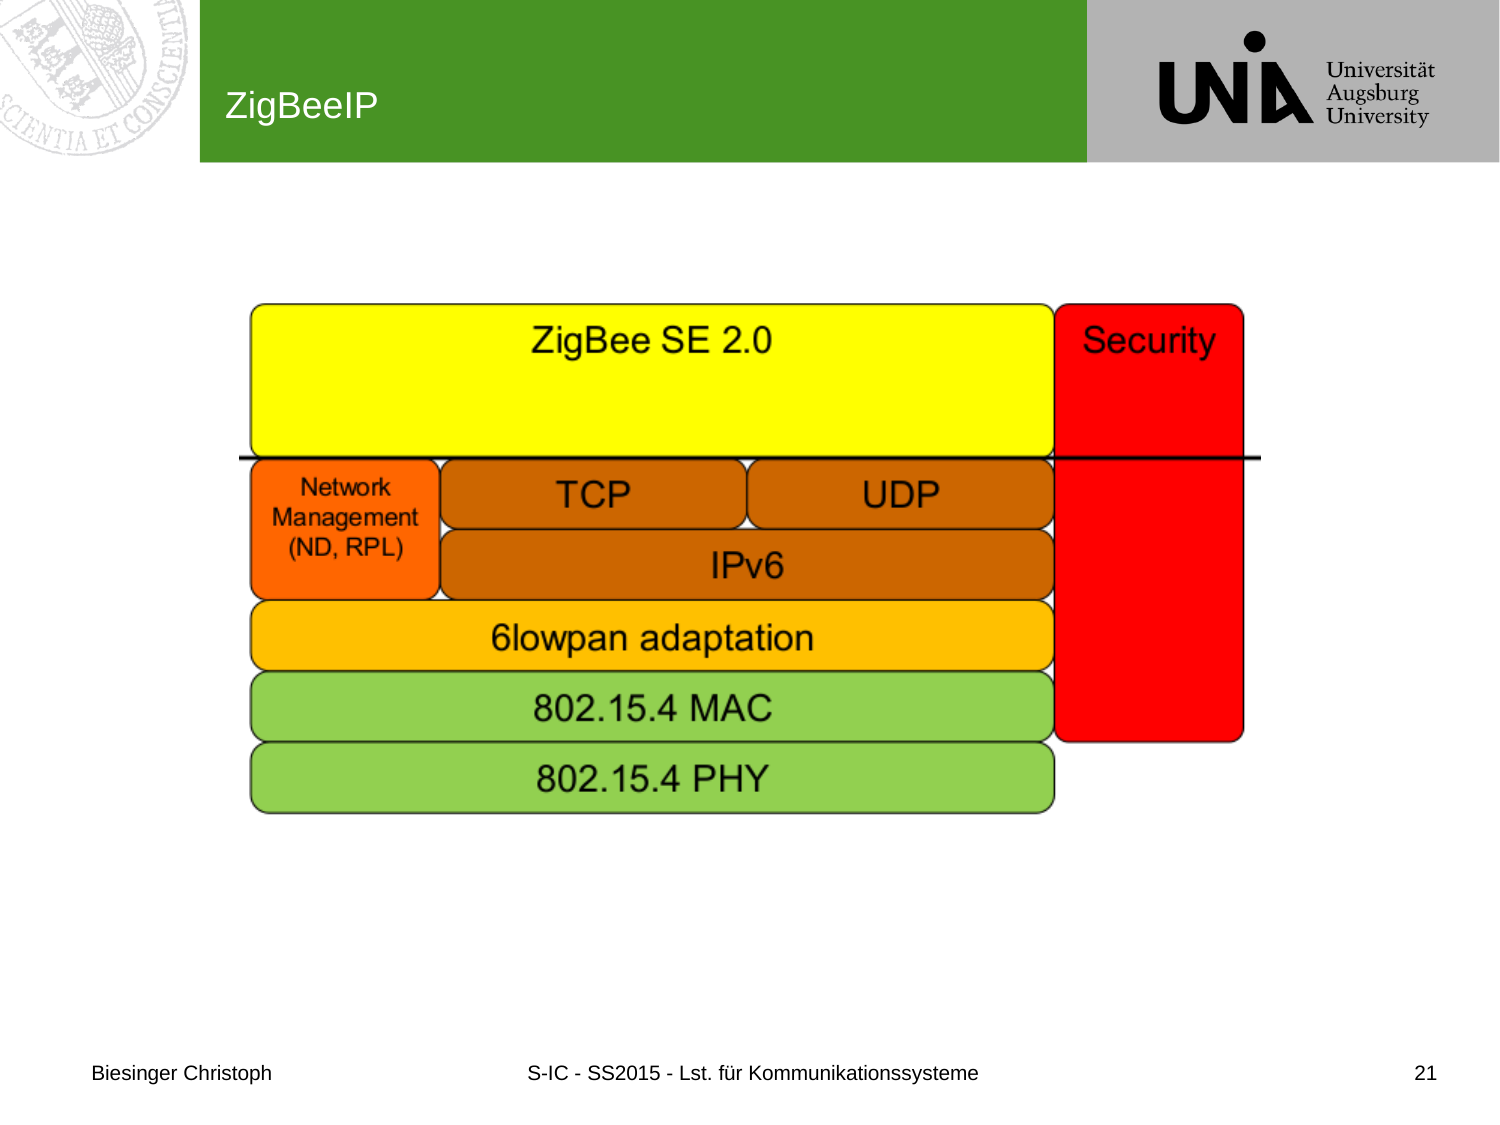

# ZigBeeIP
Biesinger Christoph
S-IC - SS2015 - Lst. für Kommunikationssysteme